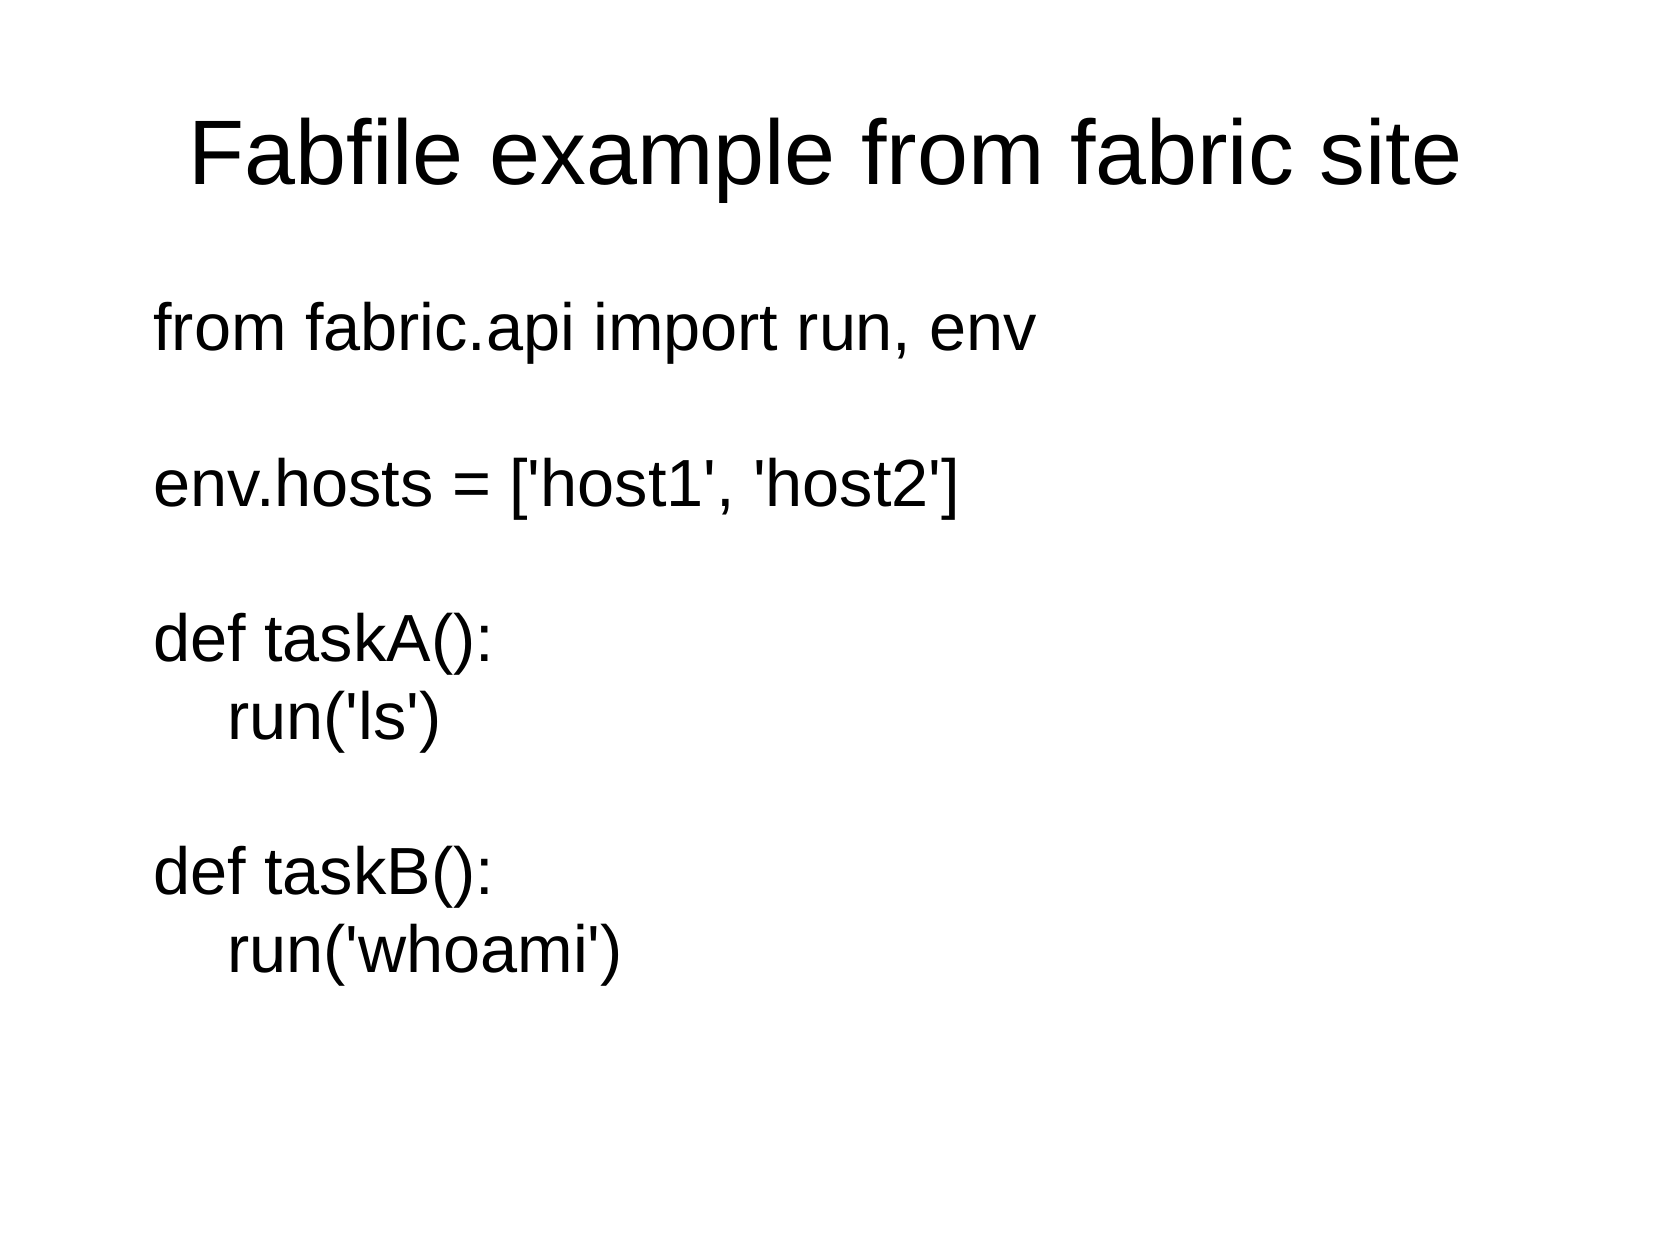

# Fabfile example from fabric site
from fabric.api import run, env
env.hosts = ['host1', 'host2']
def taskA():
 run('ls')
def taskB():
 run('whoami')